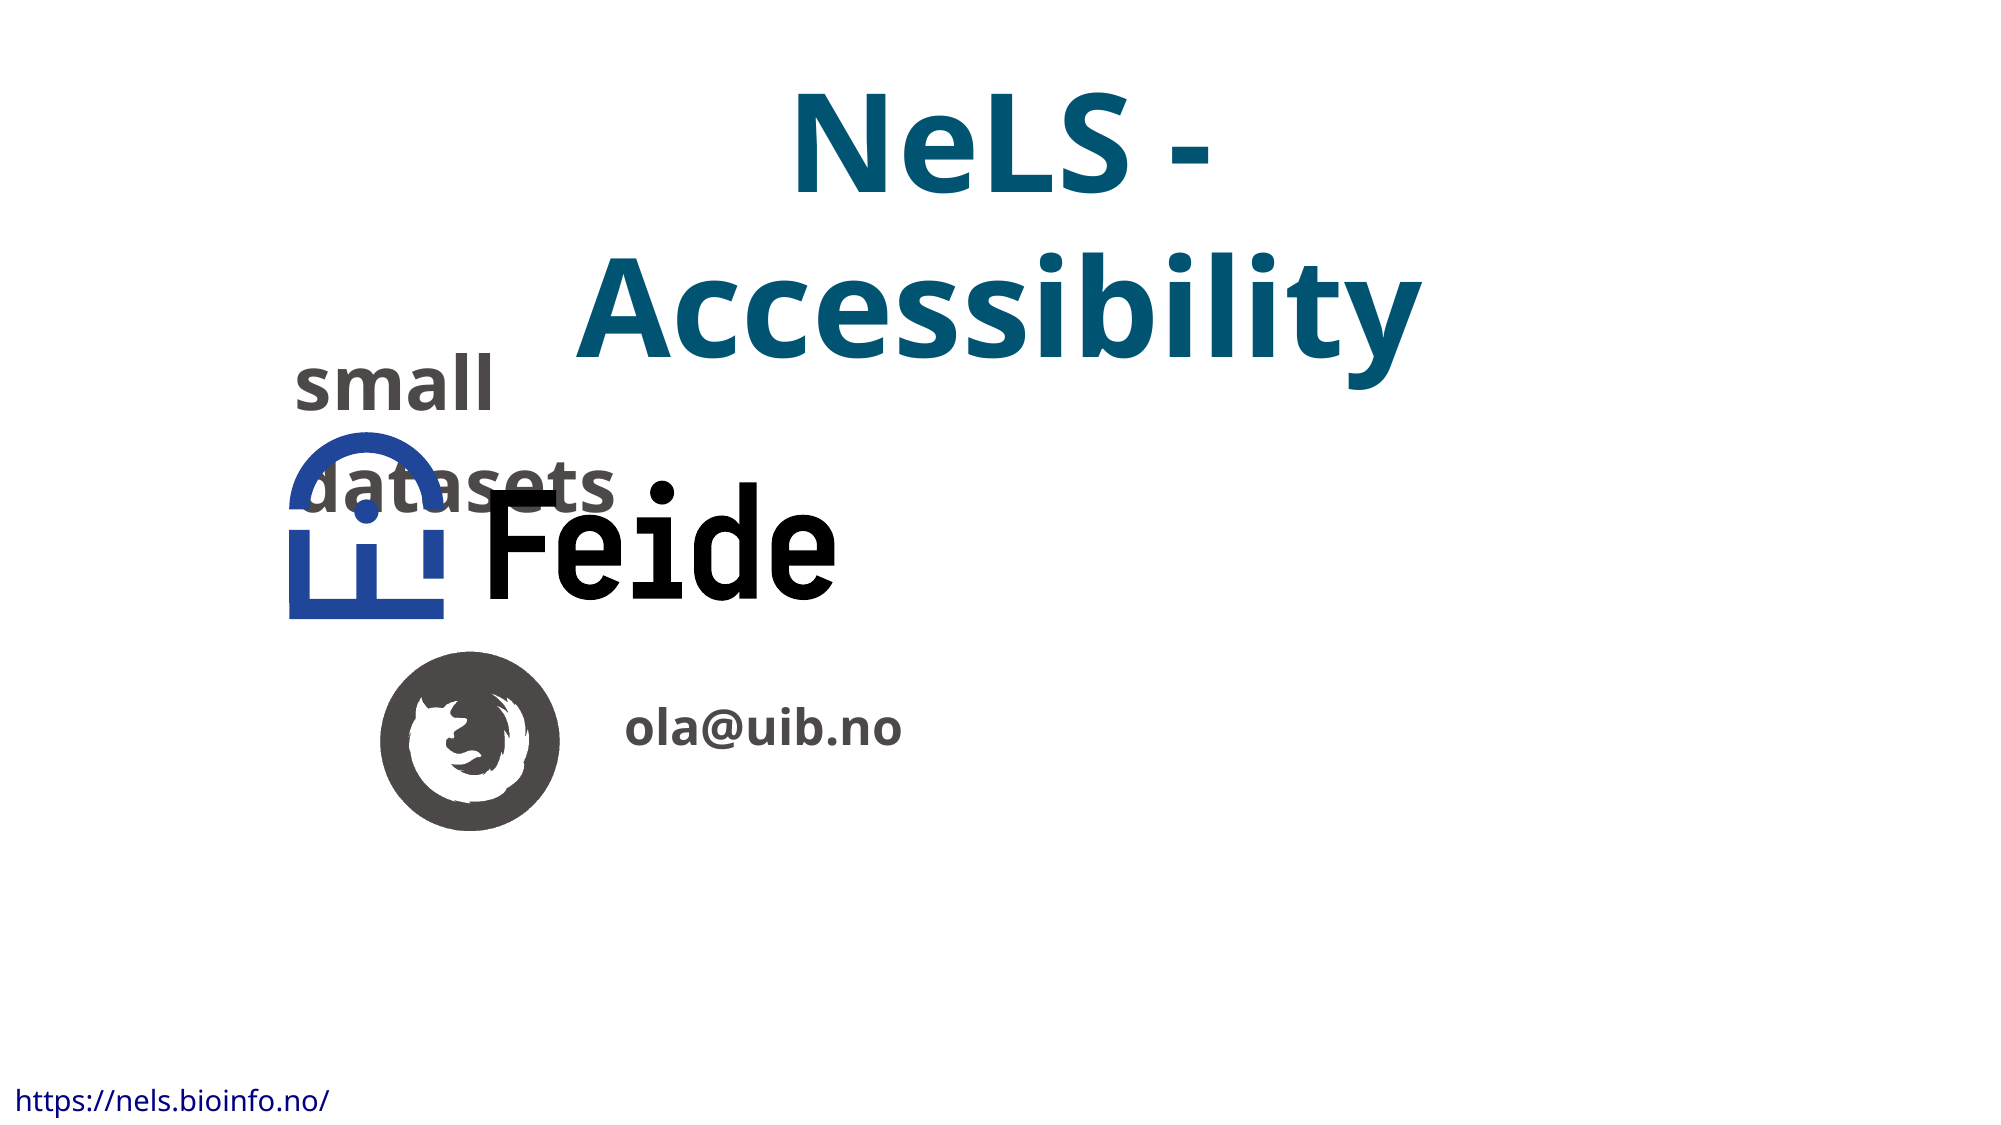

# NeLS - Accessibility
small datasets
ola@uib.no
https://nels.bioinfo.no/